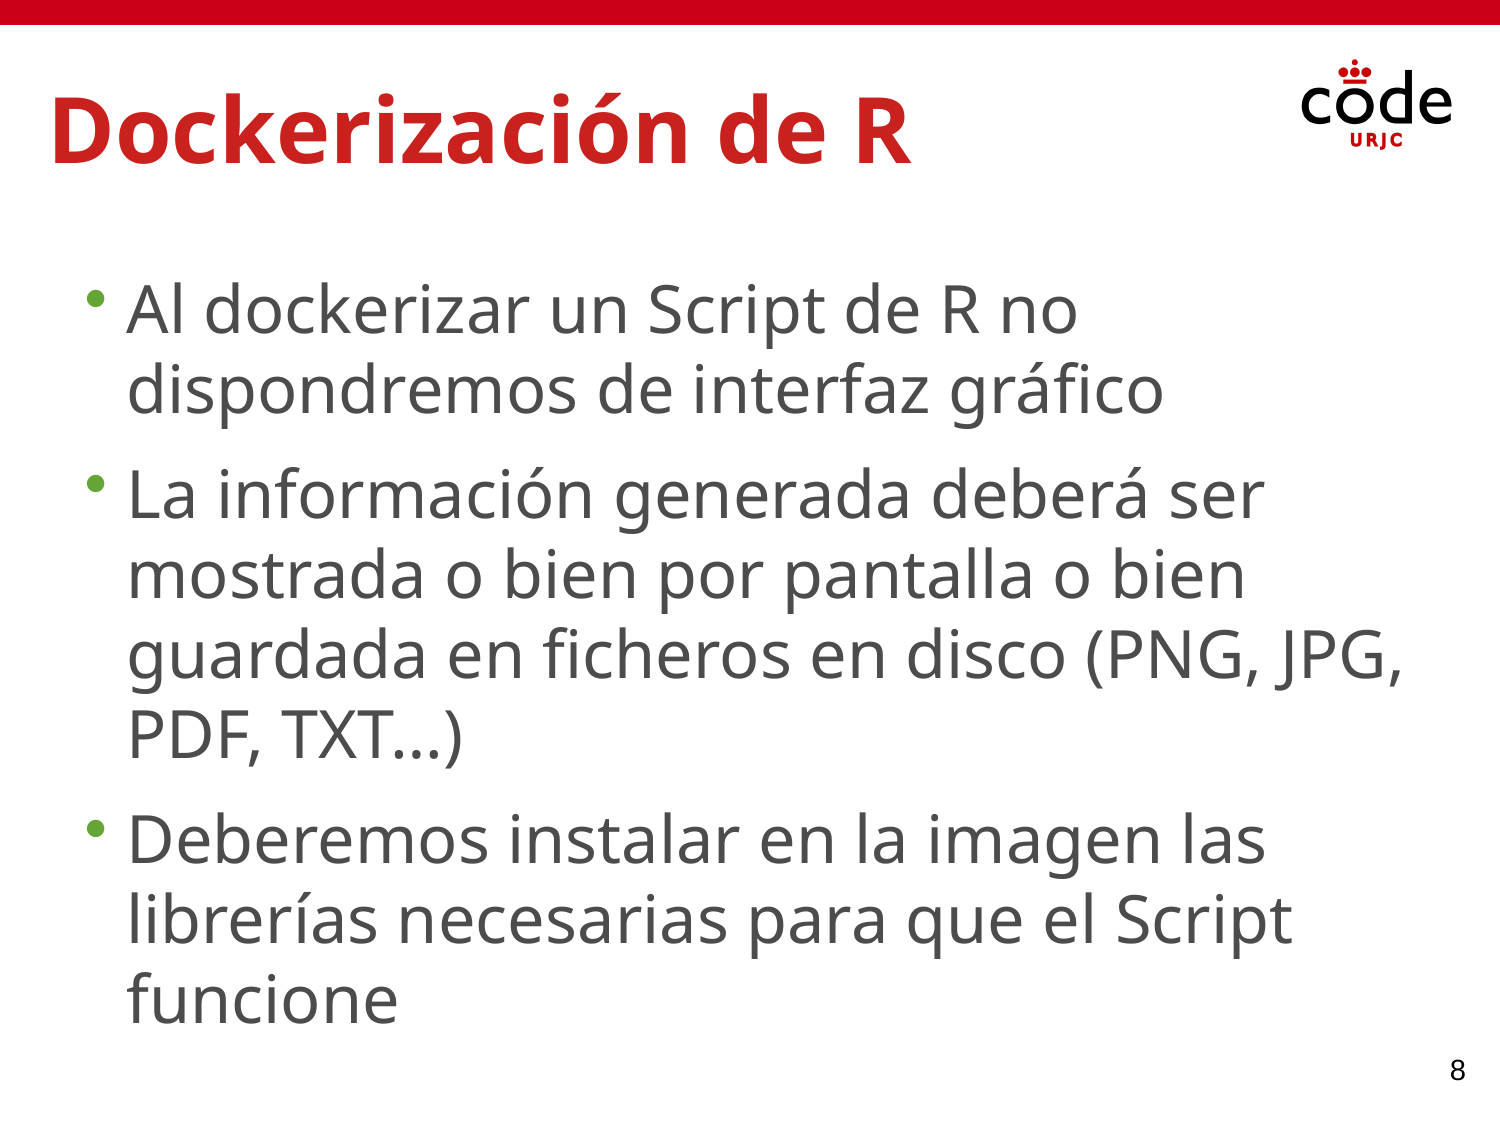

# Dockerización de R
Al dockerizar un Script de R no dispondremos de interfaz gráfico
La información generada deberá ser mostrada o bien por pantalla o bien guardada en ficheros en disco (PNG, JPG, PDF, TXT…)
Deberemos instalar en la imagen las librerías necesarias para que el Script funcione